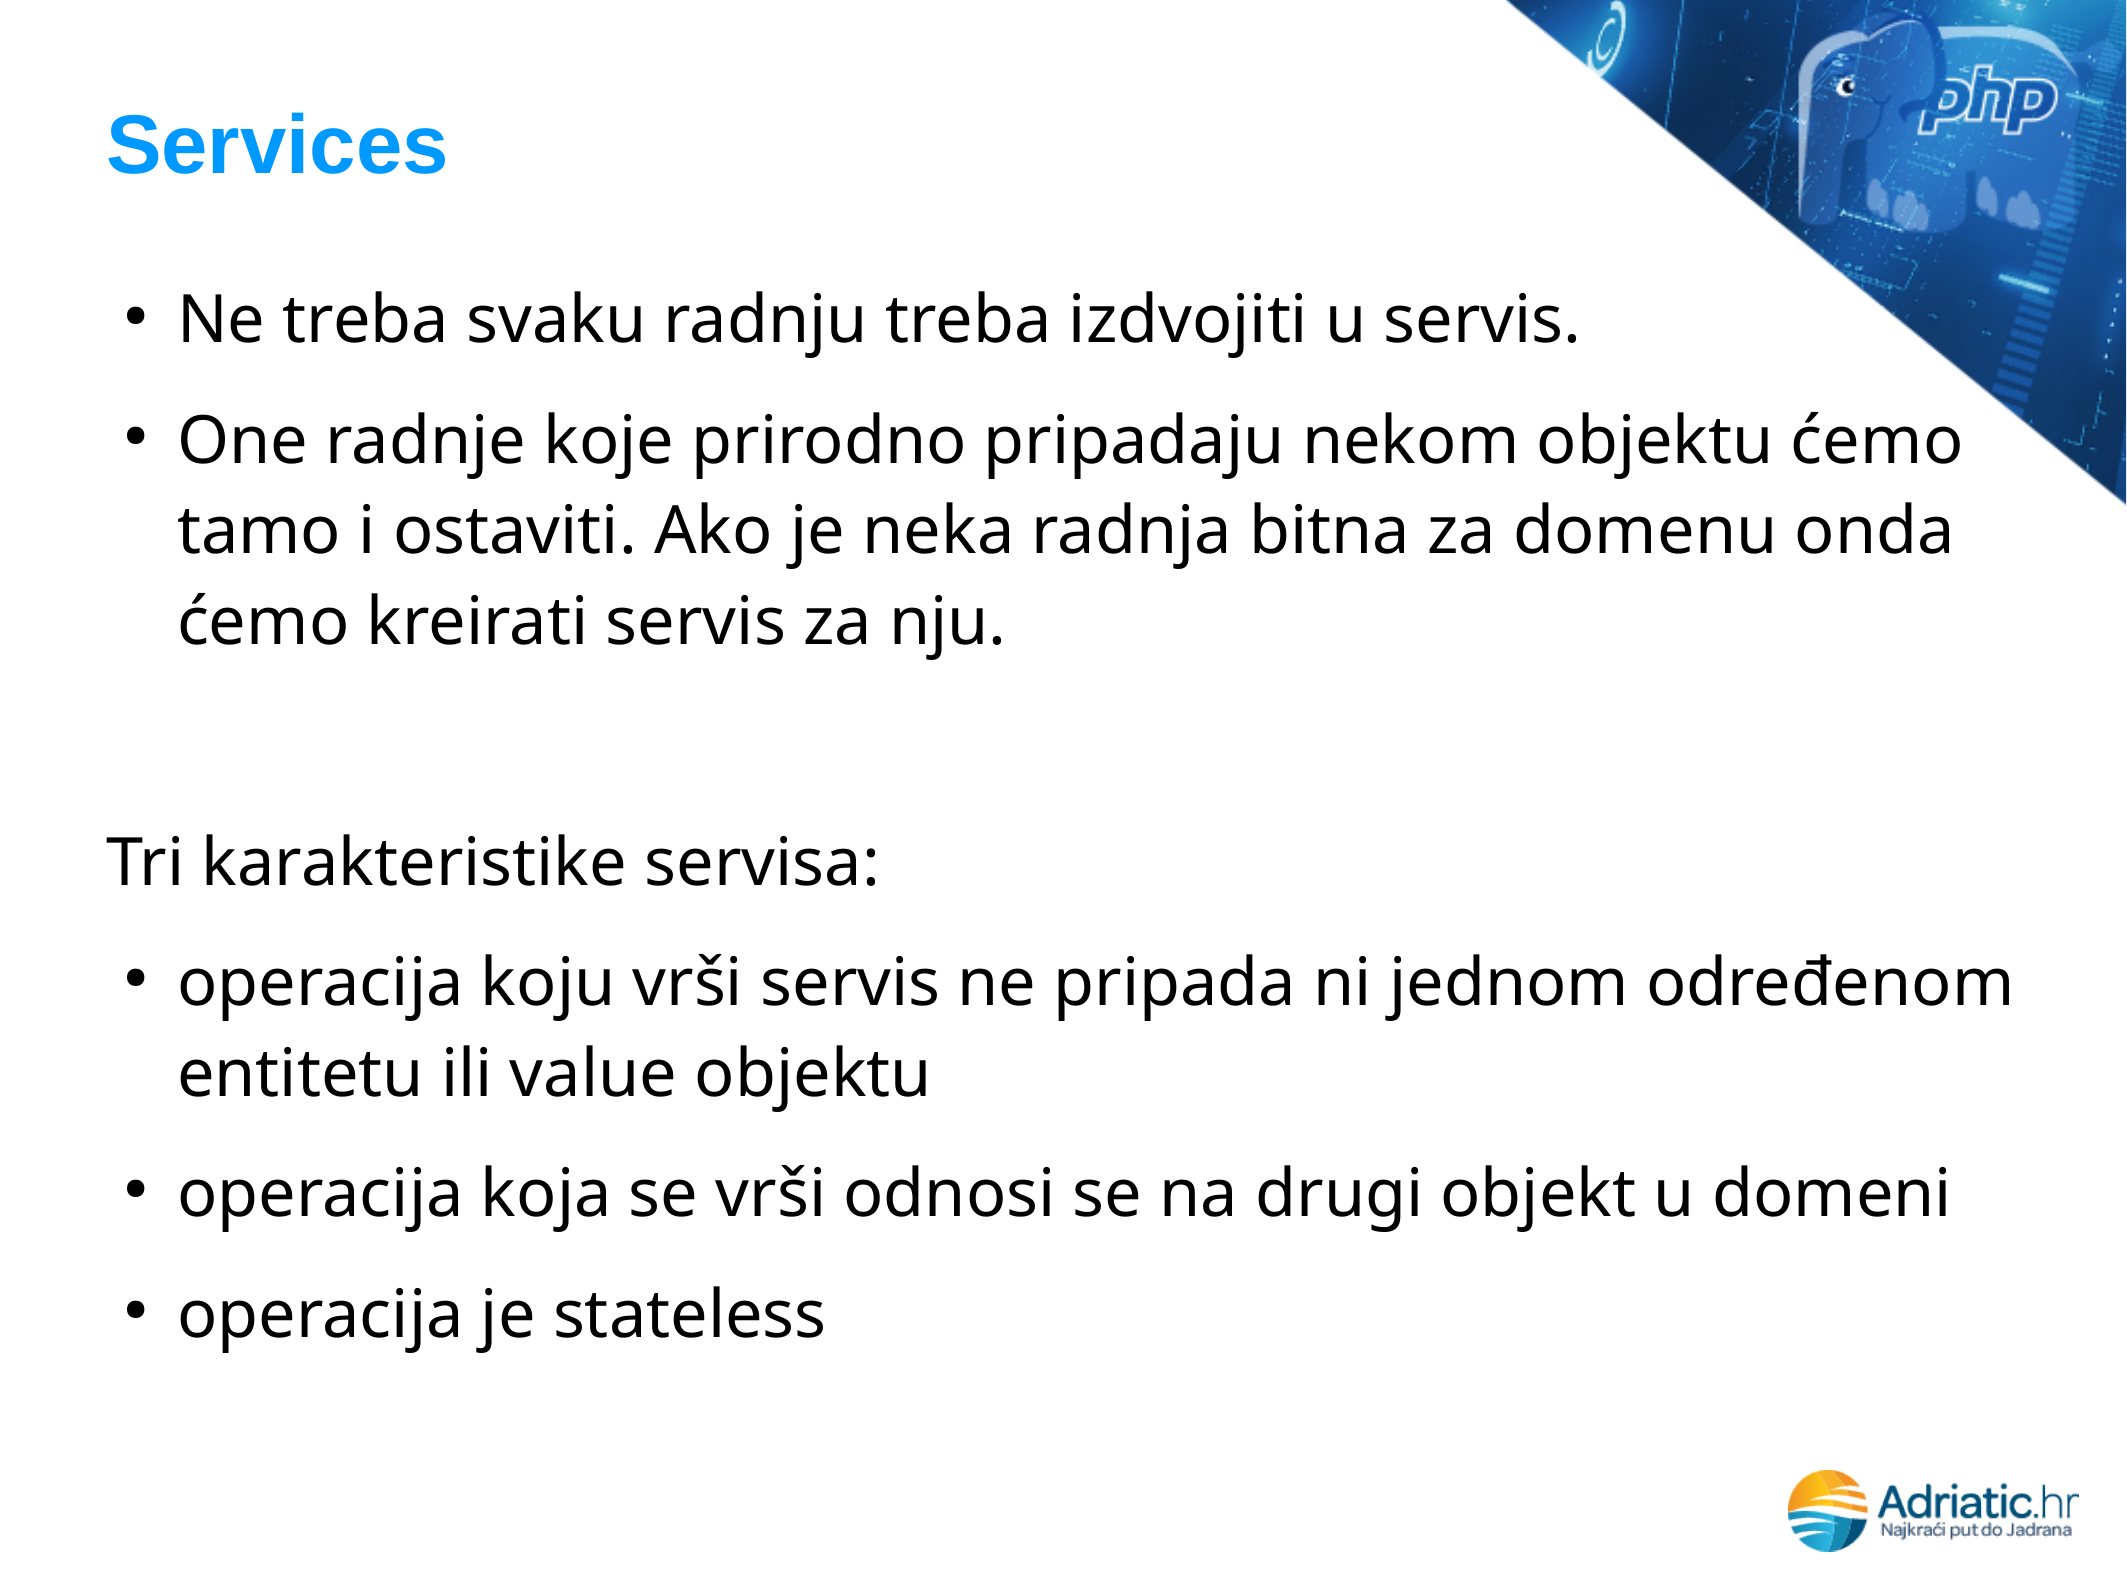

# Services
Ne treba svaku radnju treba izdvojiti u servis.
One radnje koje prirodno pripadaju nekom objektu ćemo tamo i ostaviti. Ako je neka radnja bitna za domenu onda ćemo kreirati servis za nju.
Tri karakteristike servisa:
operacija koju vrši servis ne pripada ni jednom određenom entitetu ili value objektu
operacija koja se vrši odnosi se na drugi objekt u domeni
operacija je stateless